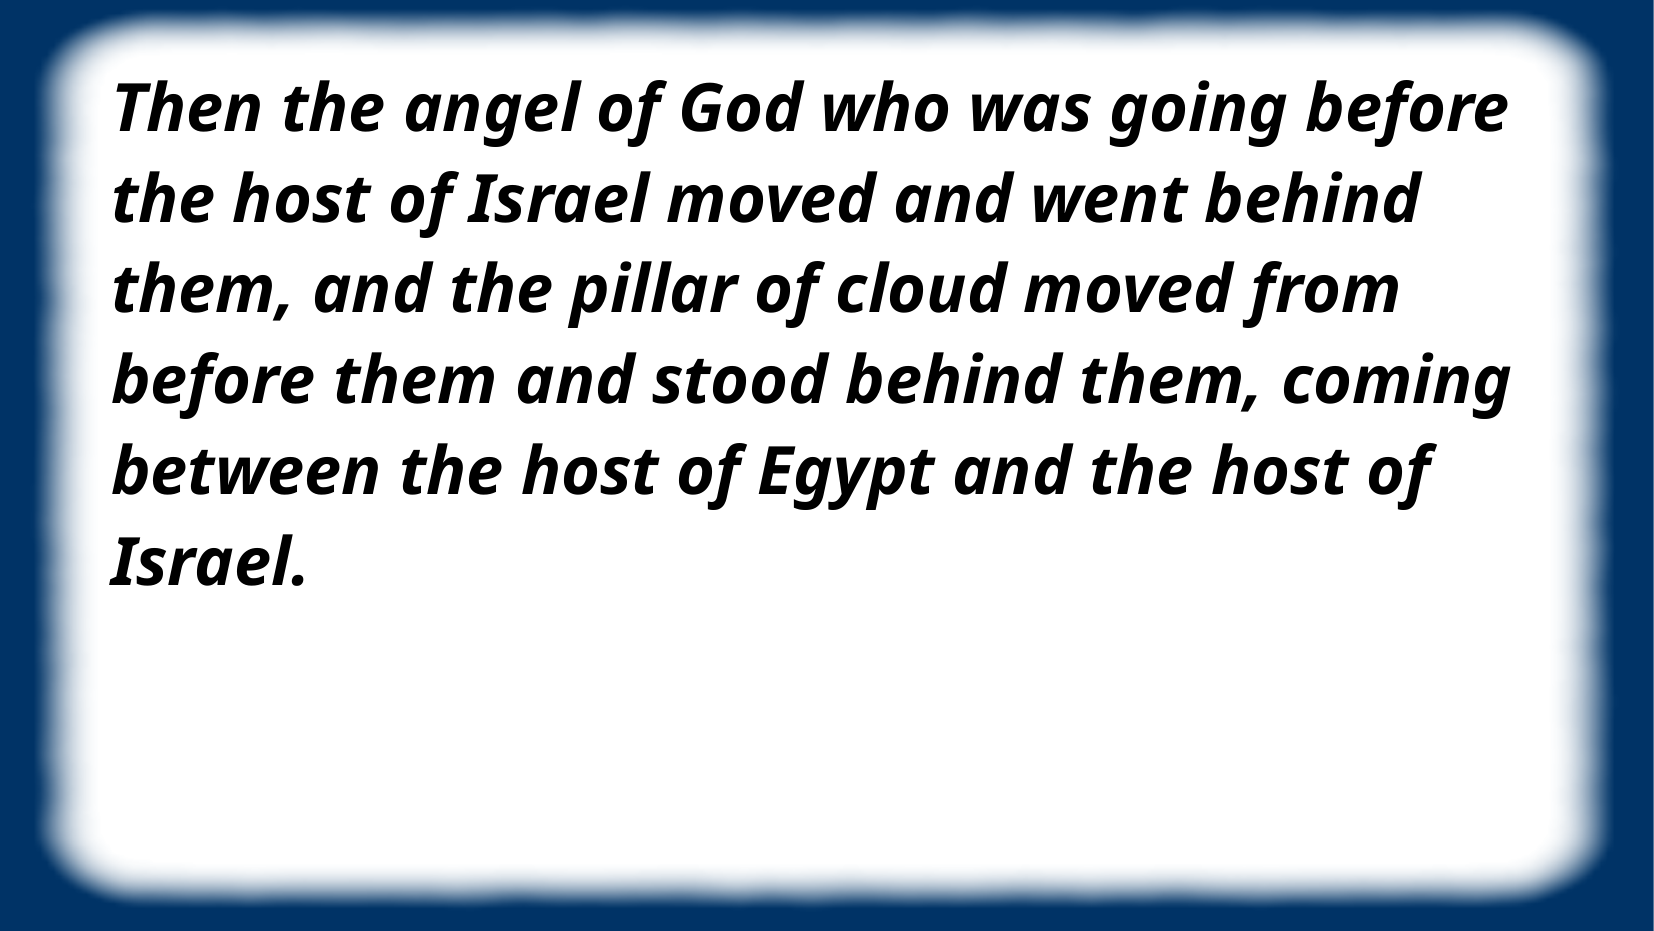

Then the angel of God who was going before the host of Israel moved and went behind them, and the pillar of cloud moved from before them and stood behind them, coming between the host of Egypt and the host of Israel.